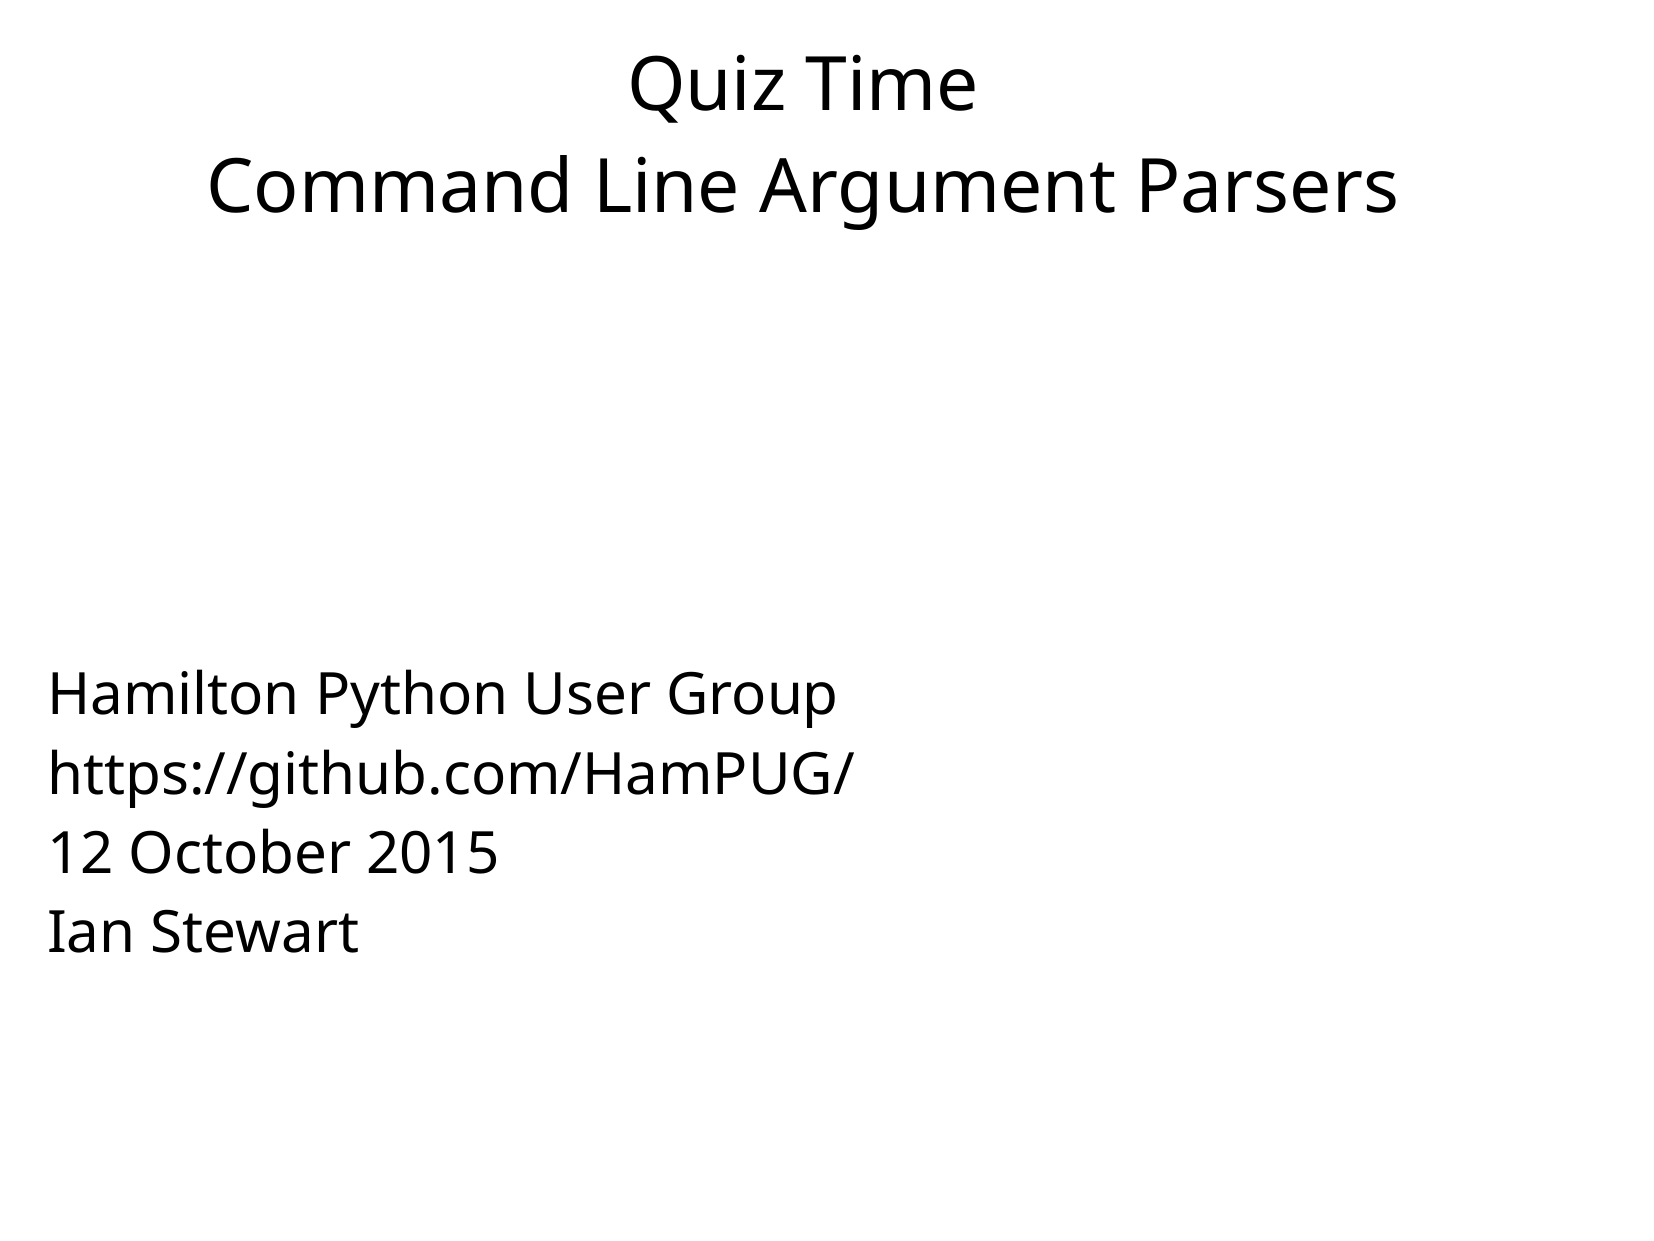

# Quiz Time Command Line Argument Parsers
Hamilton Python User Group
https://github.com/HamPUG/
12 October 2015
Ian Stewart